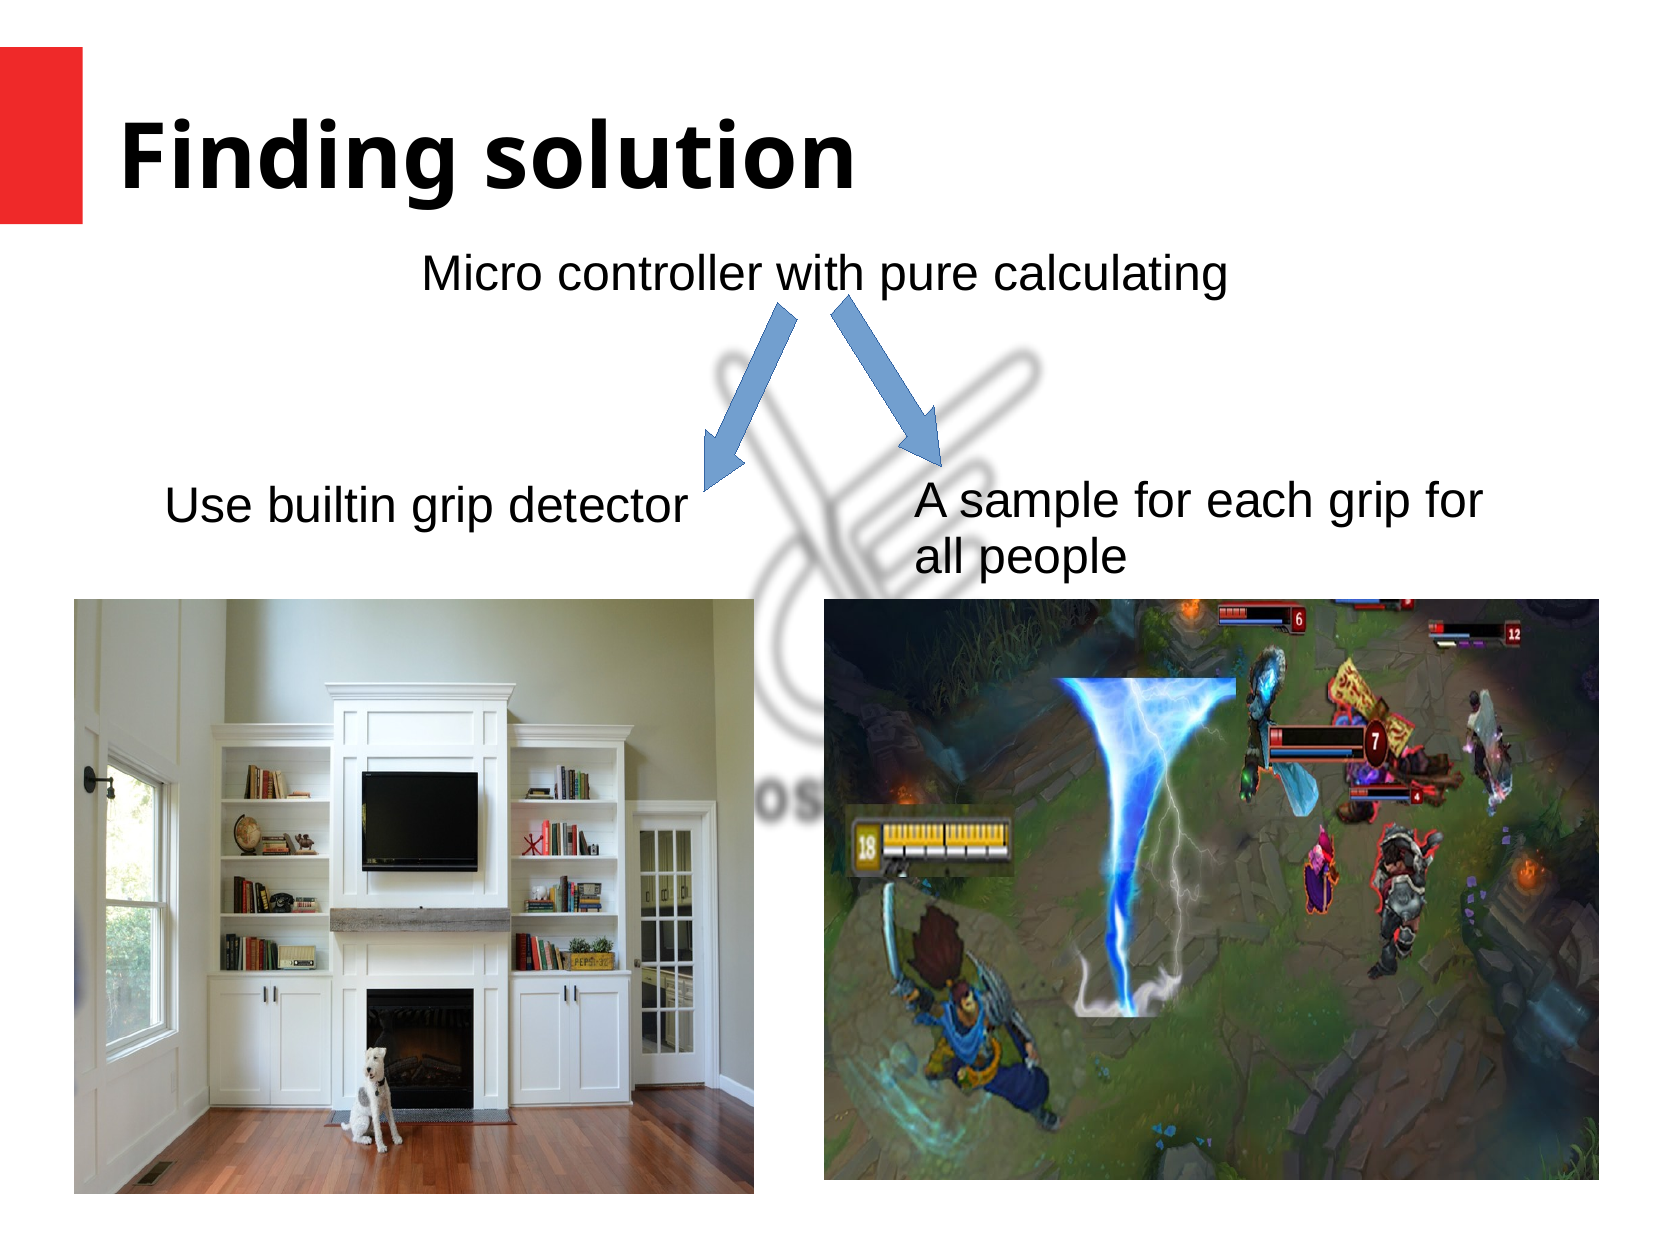

# Finding solution
Micro controller with pure calculating
A sample for each grip for all people
Use builtin grip detector
7